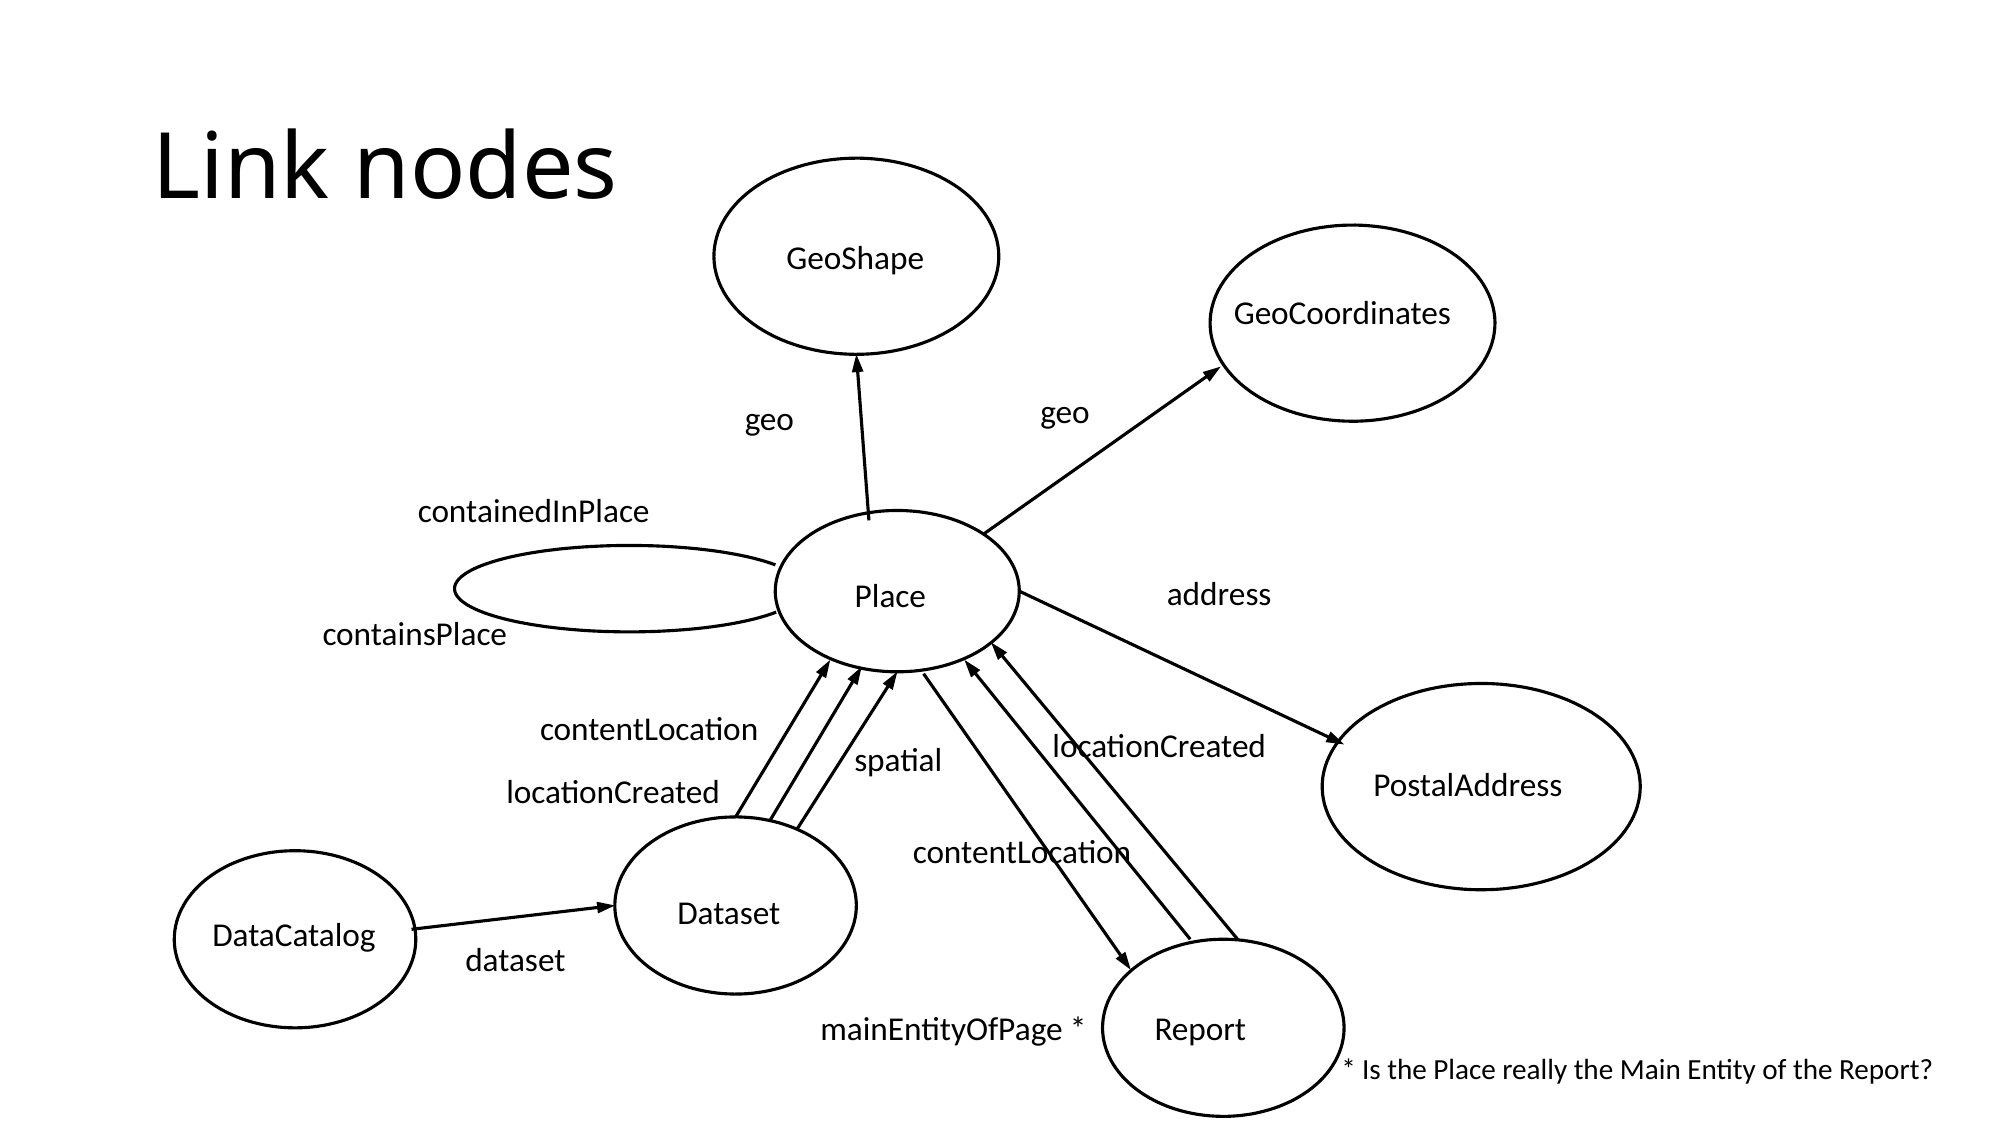

# Link nodes
GeoShape
GeoCoordinates
geo
geo
containedInPlace
address
Place
containsPlace
PostalAddress
contentLocation
locationCreated
spatial
locationCreated
contentLocation
Dataset
DataCatalog
dataset
mainEntityOfPage *
Report
* Is the Place really the Main Entity of the Report?